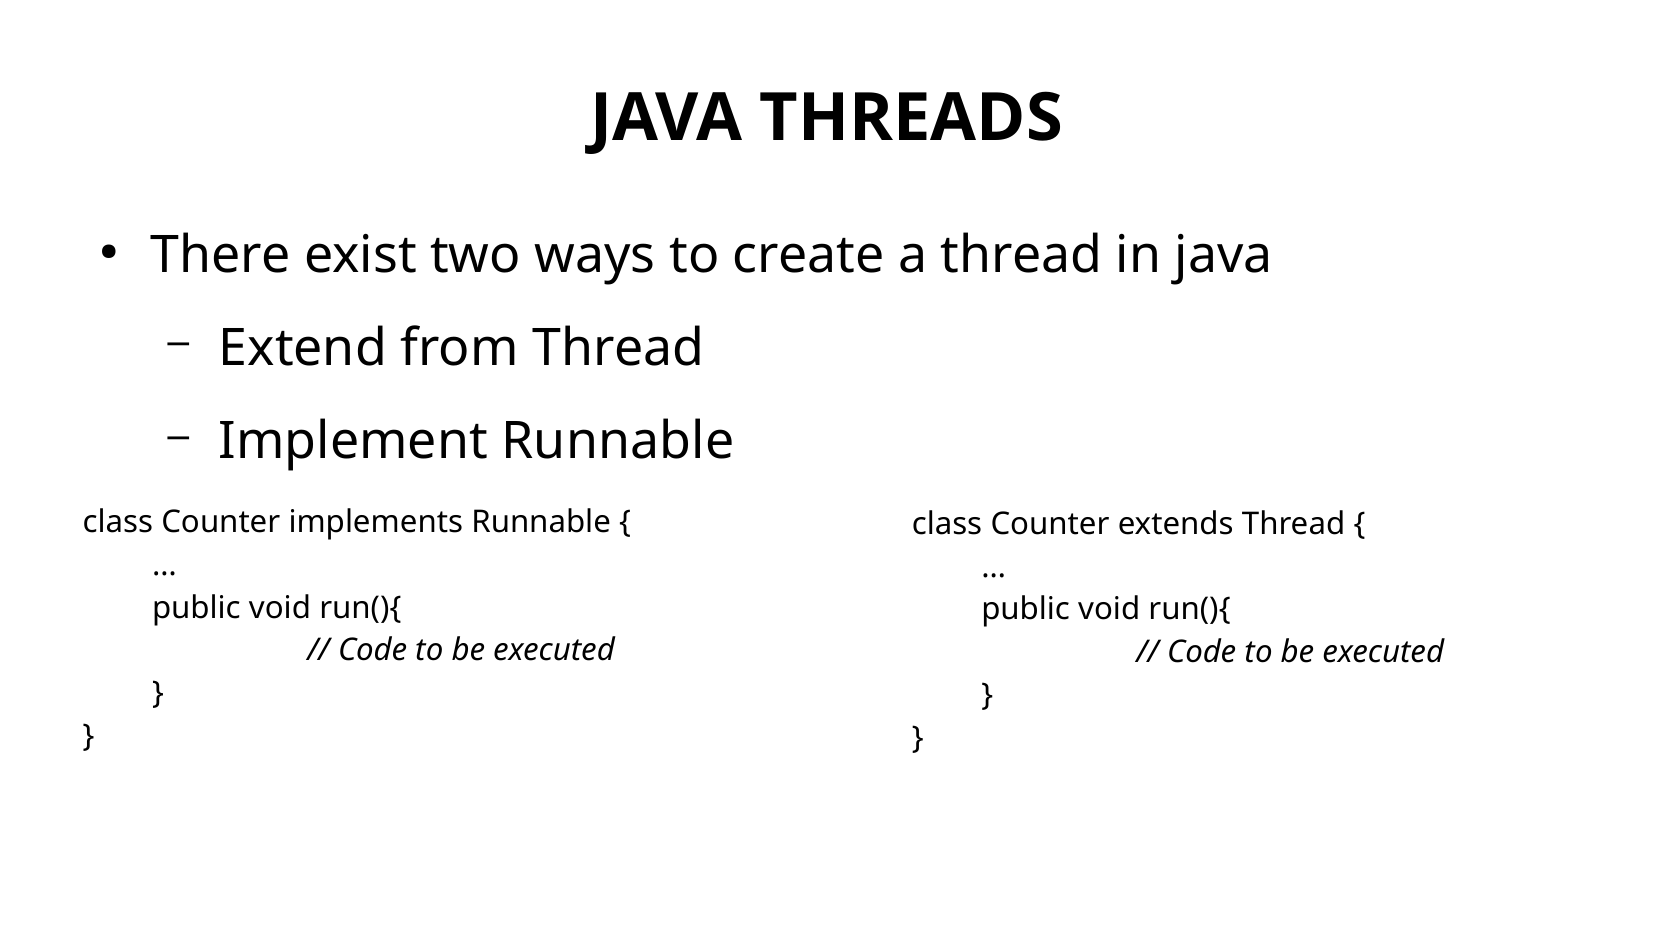

# JAVA THREADS
There exist two ways to create a thread in java
Extend from Thread
Implement Runnable
class Counter implements Runnable {
	…
	public void run(){
			 // Code to be executed
	}
}
class Counter extends Thread {
	…
	public void run(){
			 // Code to be executed
	}
}